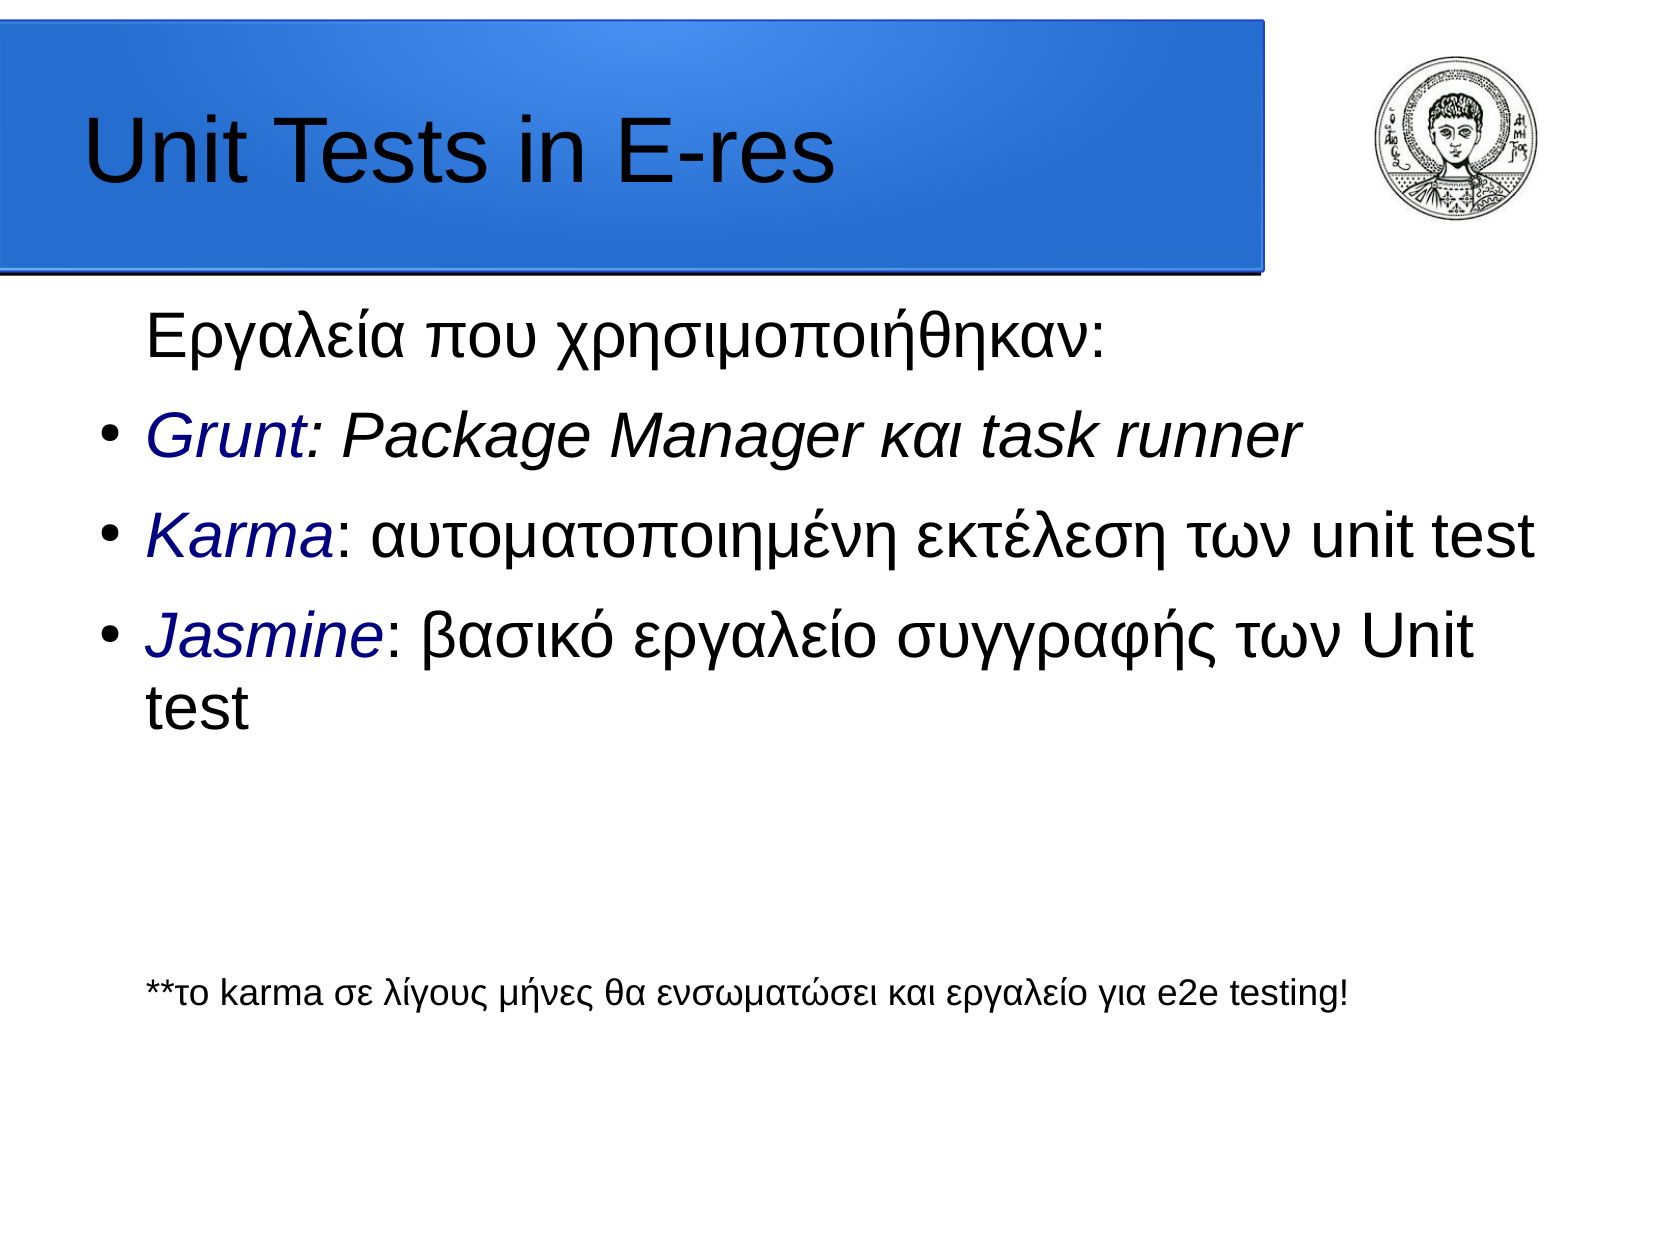

# Unit Tests in E-res
Εργαλεία που χρησιμοποιήθηκαν:
Grunt: Package Manager και task runner
Karma: αυτοματοποιημένη εκτέλεση των unit test
Jasmine: βασικό εργαλείο συγγραφής των Unit test
**το karma σε λίγους μήνες θα ενσωματώσει και εργαλείο για e2e testing!